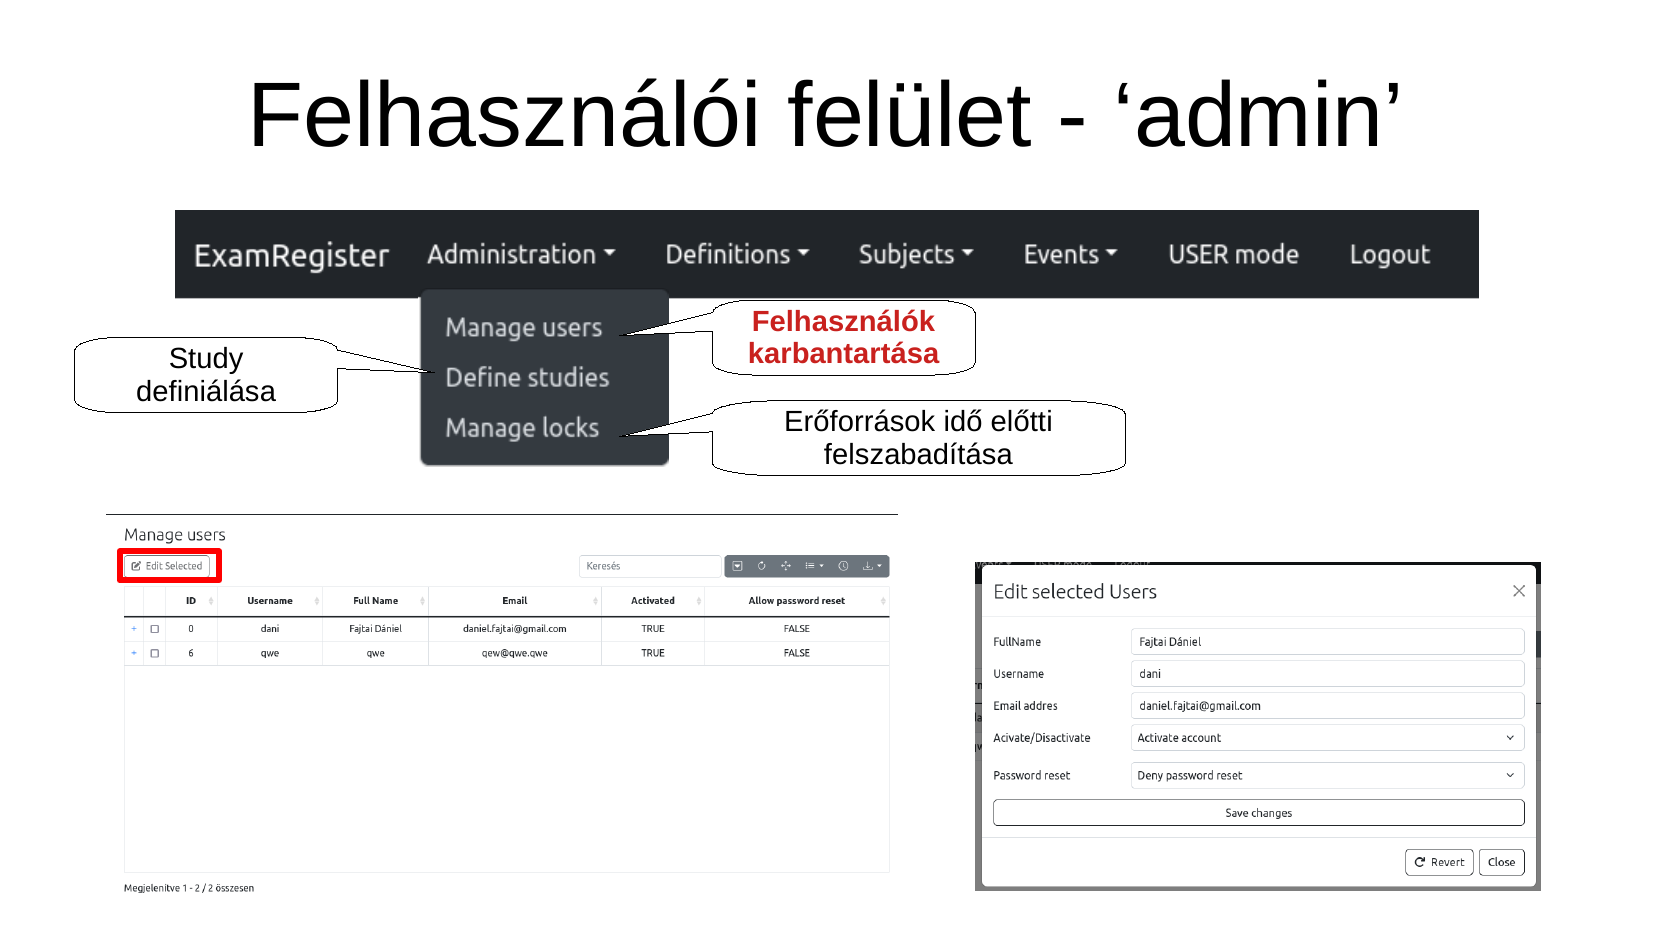

# Felhasználói felület - ‘admin’
Felhasználók karbantartása
Study definiálása
Erőforrások idő előtti felszabadítása